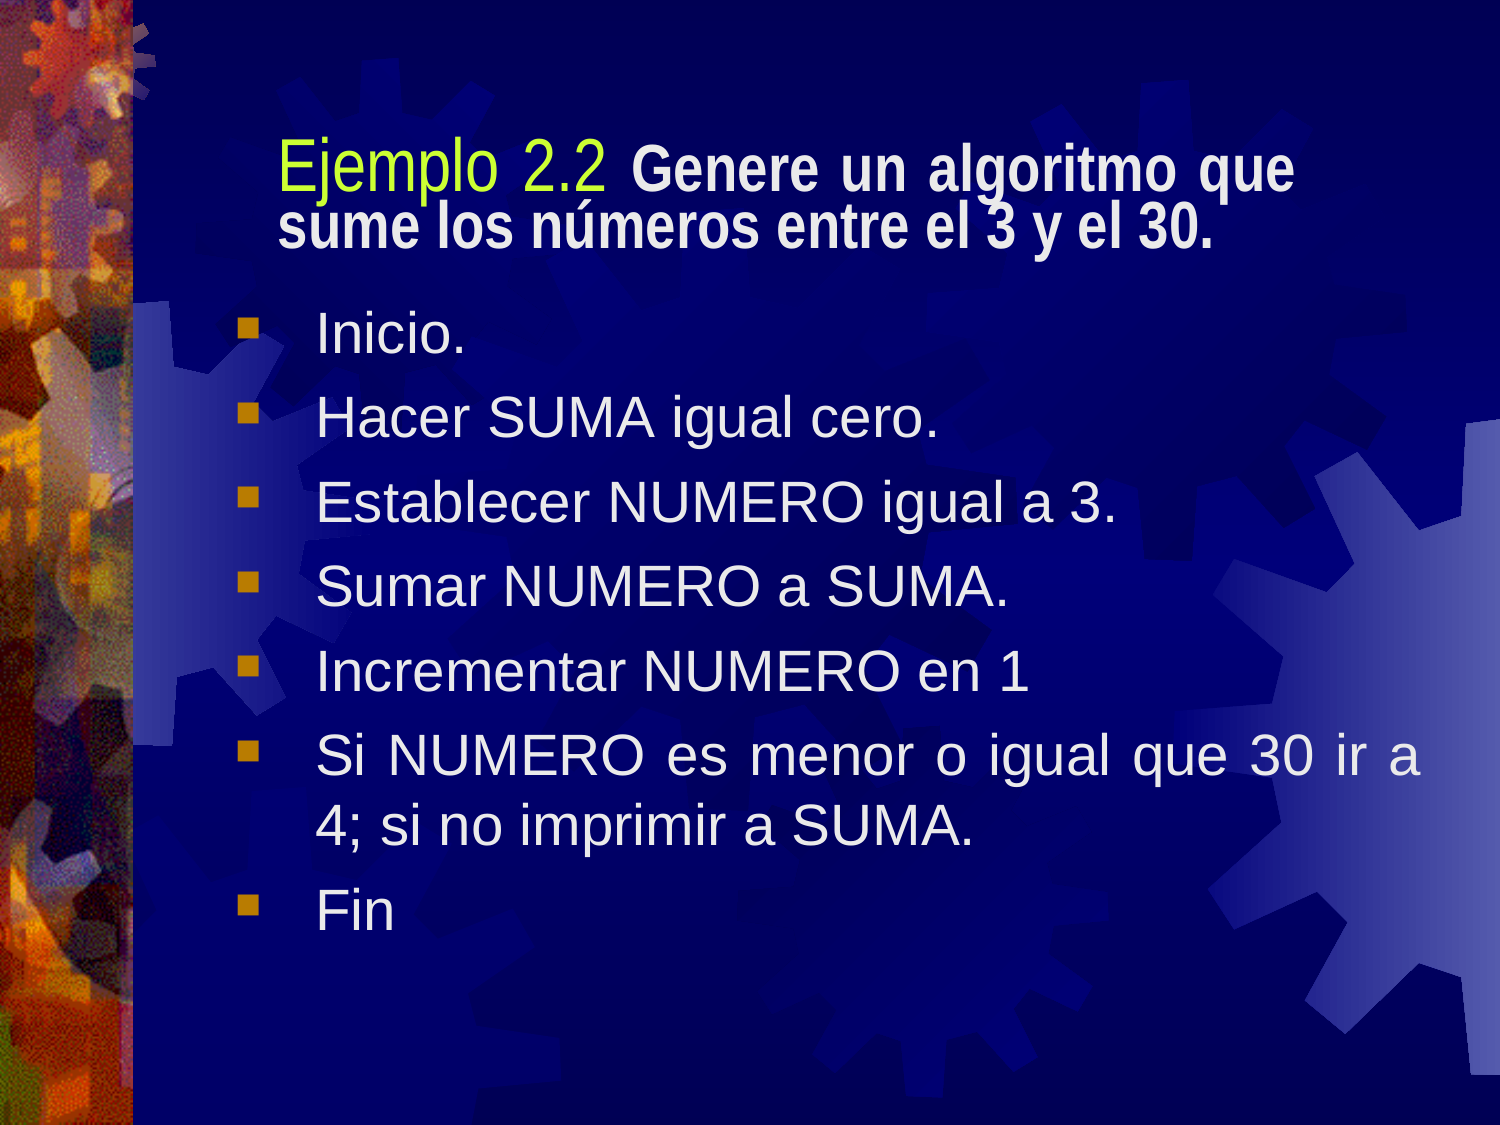

Ejemplo 2.2 Genere un algoritmo que sume los números entre el 3 y el 30.
Inicio.
Hacer SUMA igual cero.
Establecer NUMERO igual a 3.
Sumar NUMERO a SUMA.
Incrementar NUMERO en 1
Si NUMERO es menor o igual que 30 ir a 4; si no imprimir a SUMA.
Fin